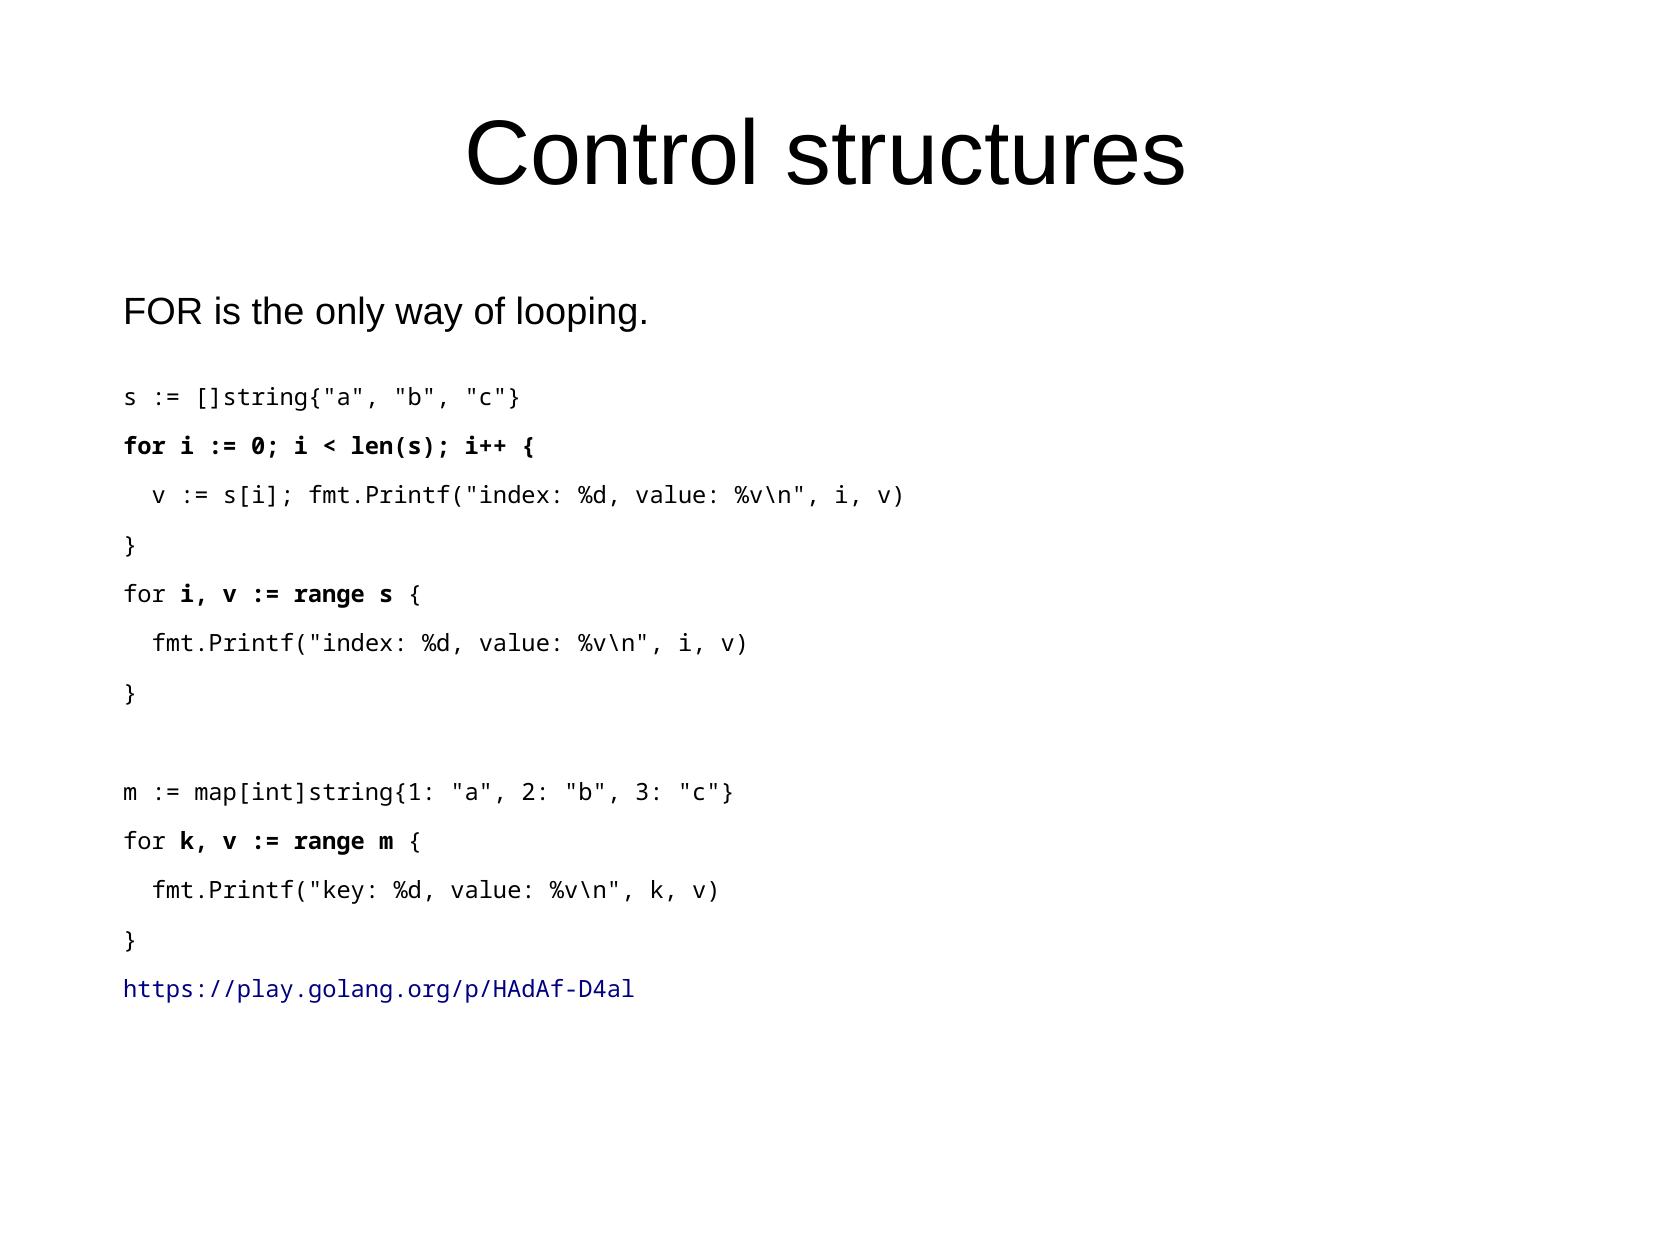

# Control structures
FOR is the only way of looping.
s := []string{"a", "b", "c"}
for i := 0; i < len(s); i++ {
 v := s[i]; fmt.Printf("index: %d, value: %v\n", i, v)
}
for i, v := range s {
 fmt.Printf("index: %d, value: %v\n", i, v)
}
m := map[int]string{1: "a", 2: "b", 3: "c"}
for k, v := range m {
 fmt.Printf("key: %d, value: %v\n", k, v)
}
https://play.golang.org/p/HAdAf-D4al